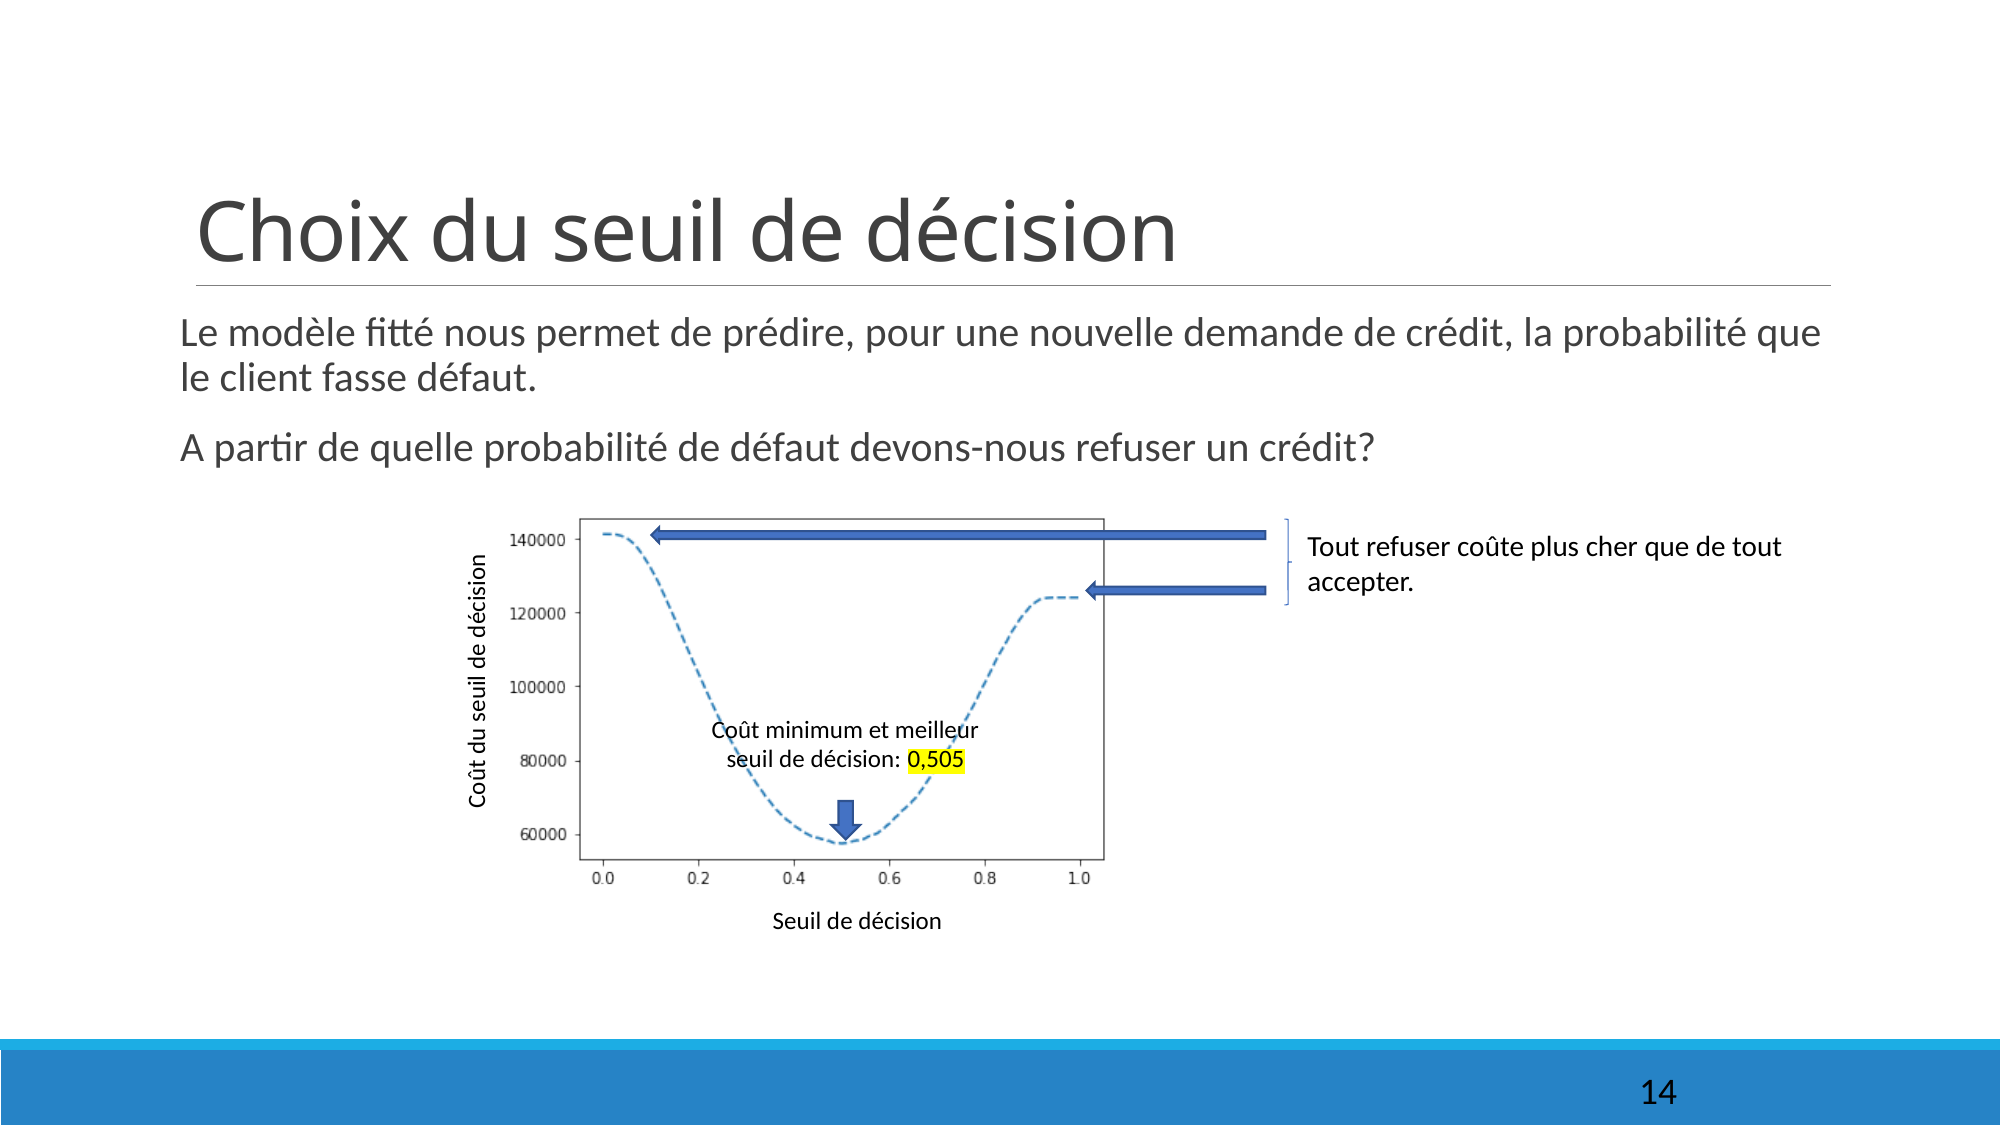

# Choix du seuil de décision
Le modèle fitté nous permet de prédire, pour une nouvelle demande de crédit, la probabilité que le client fasse défaut.
A partir de quelle probabilité de défaut devons-nous refuser un crédit?
Tout refuser coûte plus cher que de tout accepter.
Coût du seuil de décision
Coût minimum et meilleur seuil de décision: 0,505
Seuil de décision